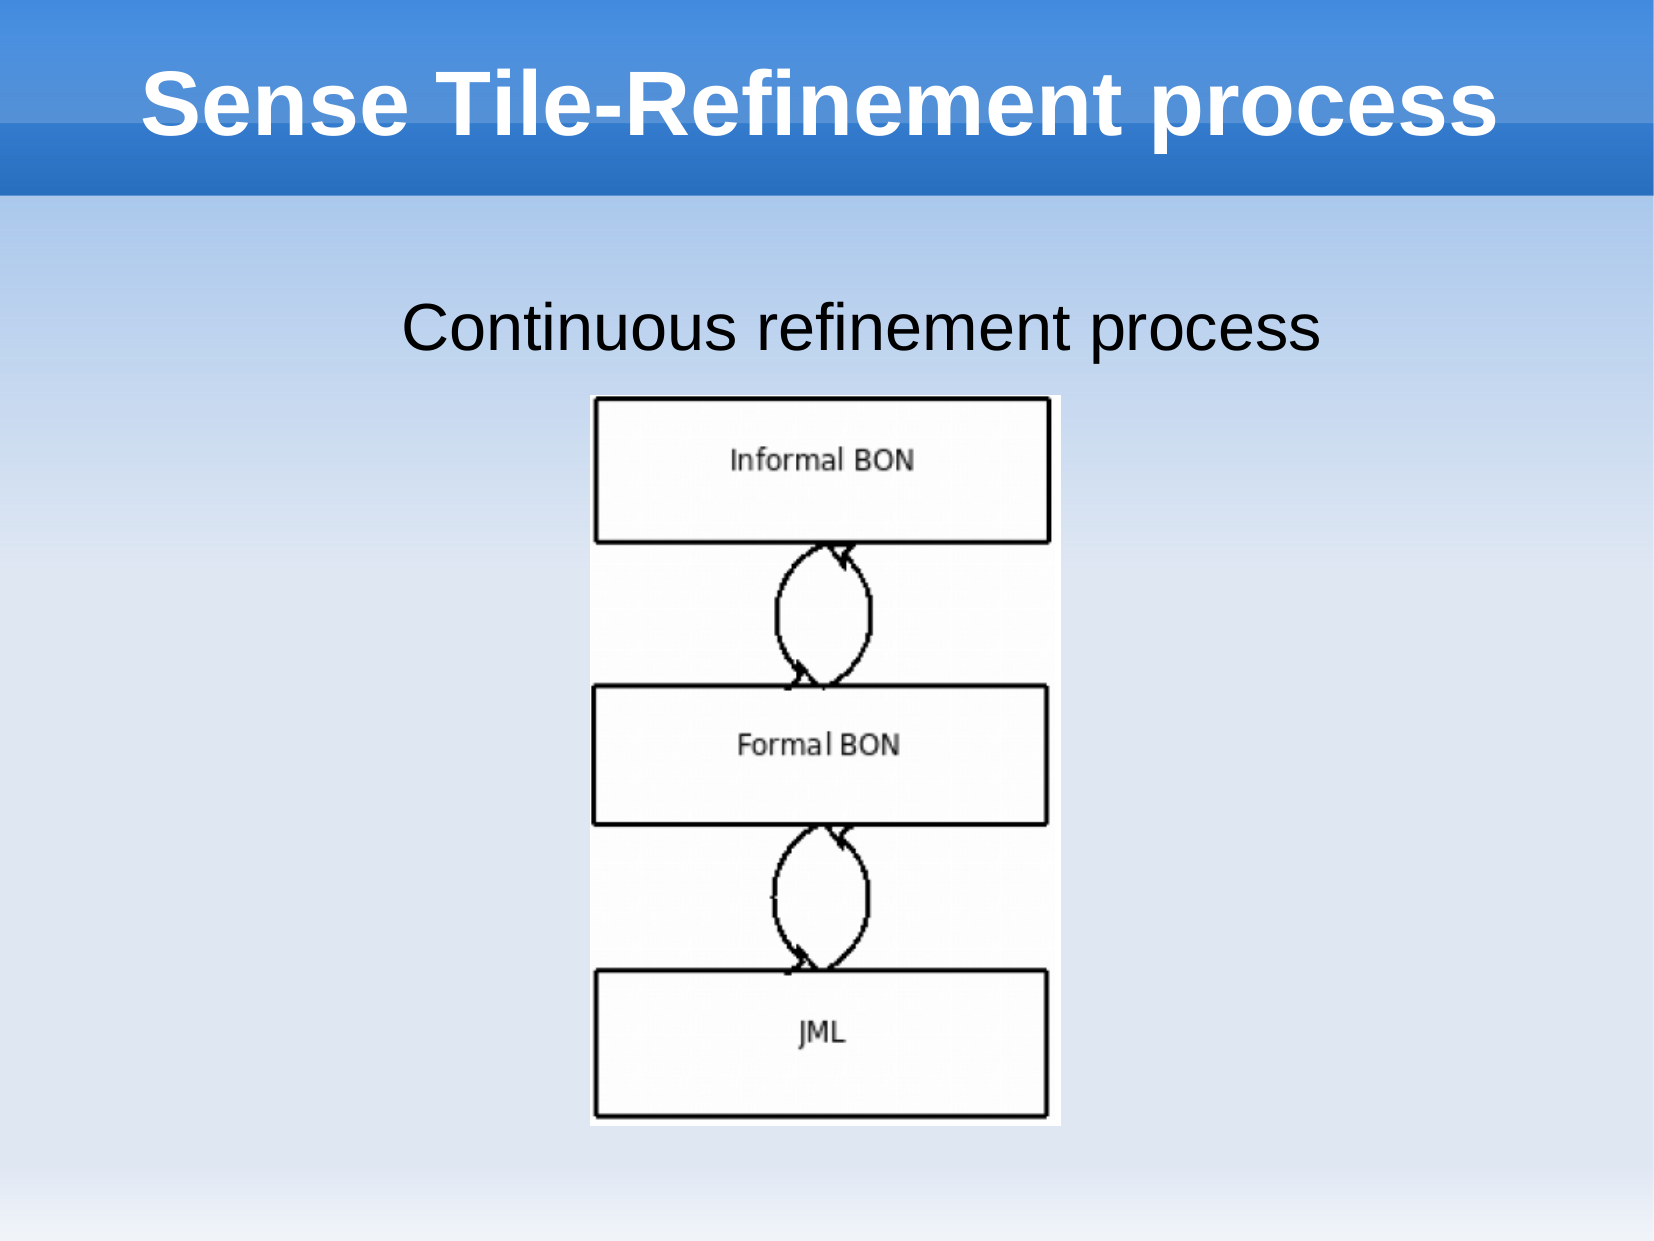

# Sense Tile-Refinement process
Continuous refinement process